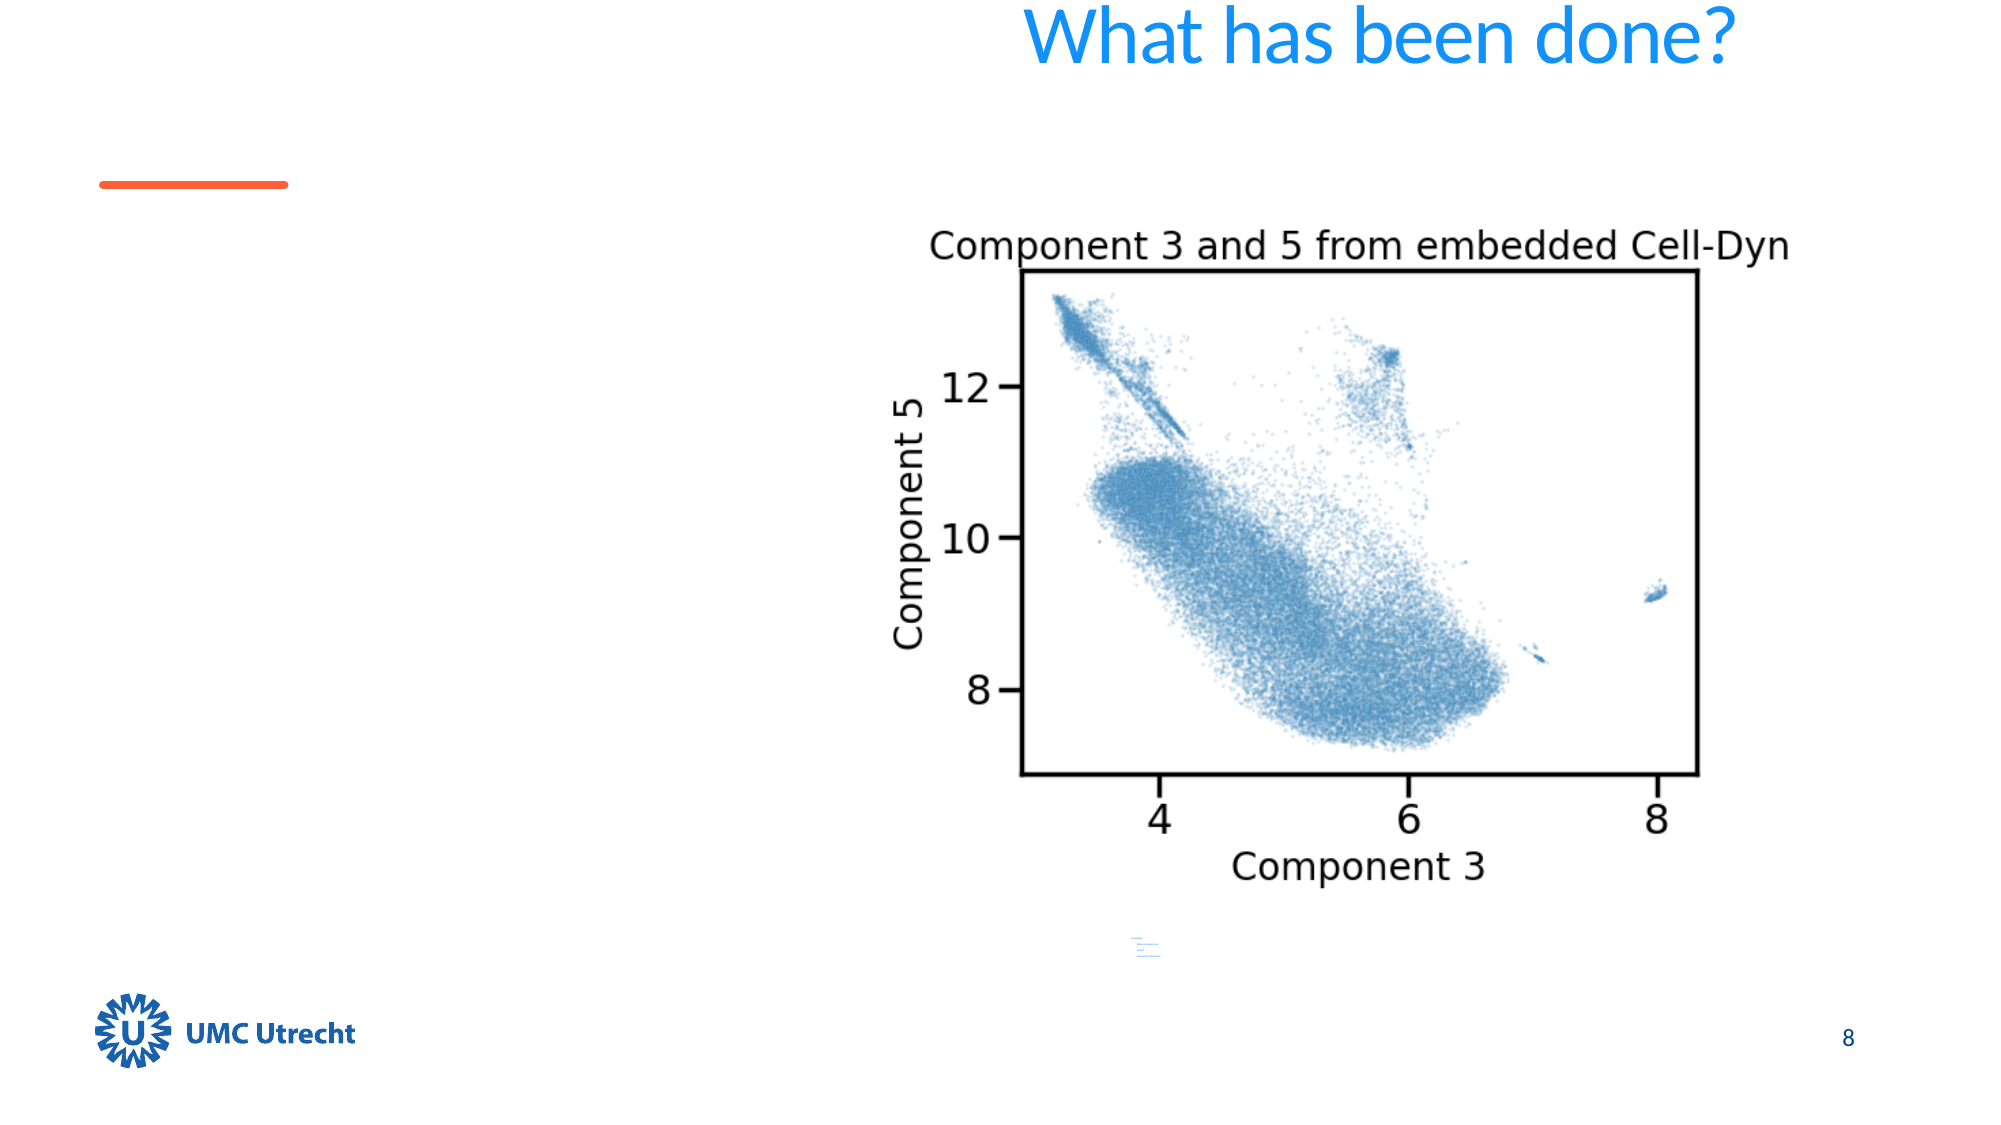

# What has been done?
Embedding
Bram and Huibert-Jan
UMAP!
Reduced to 6 dimension